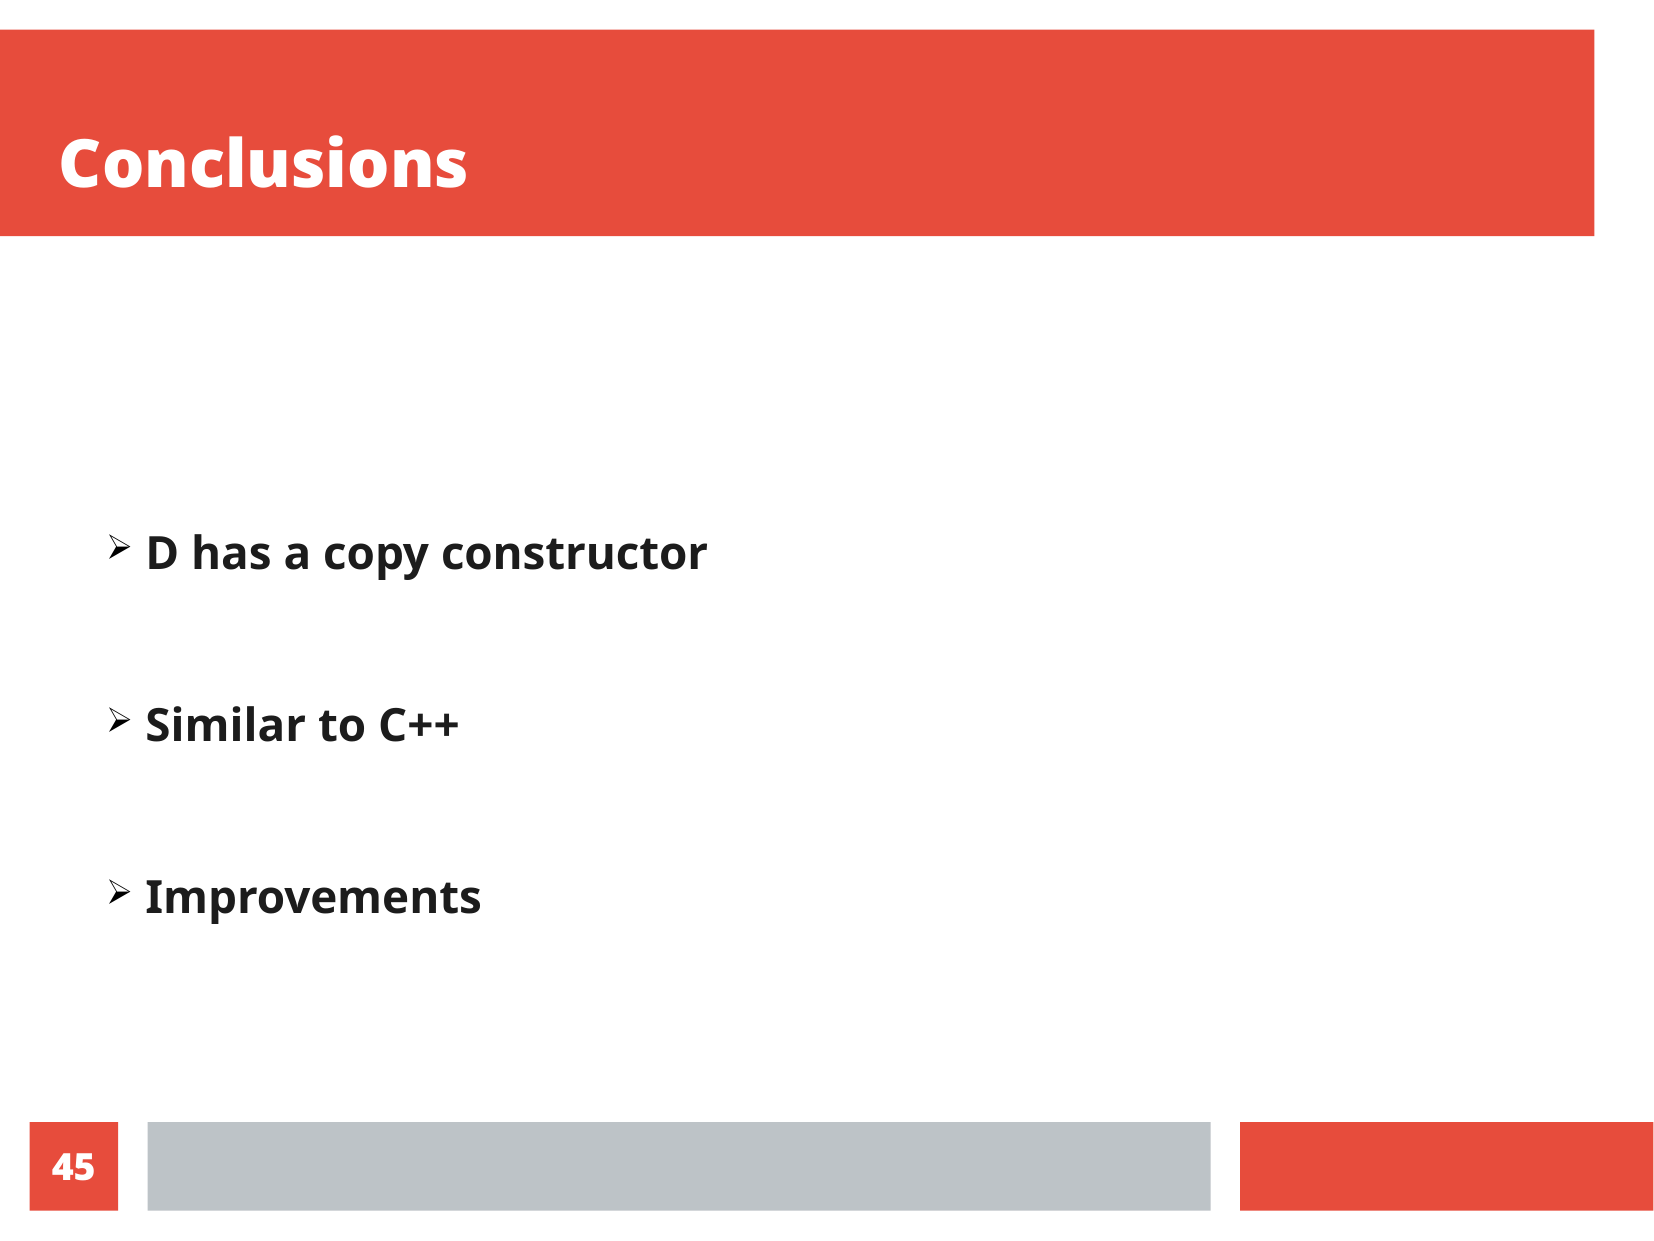

# Conclusions
 D has a copy constructor
 Similar to C++
 Improvements
45